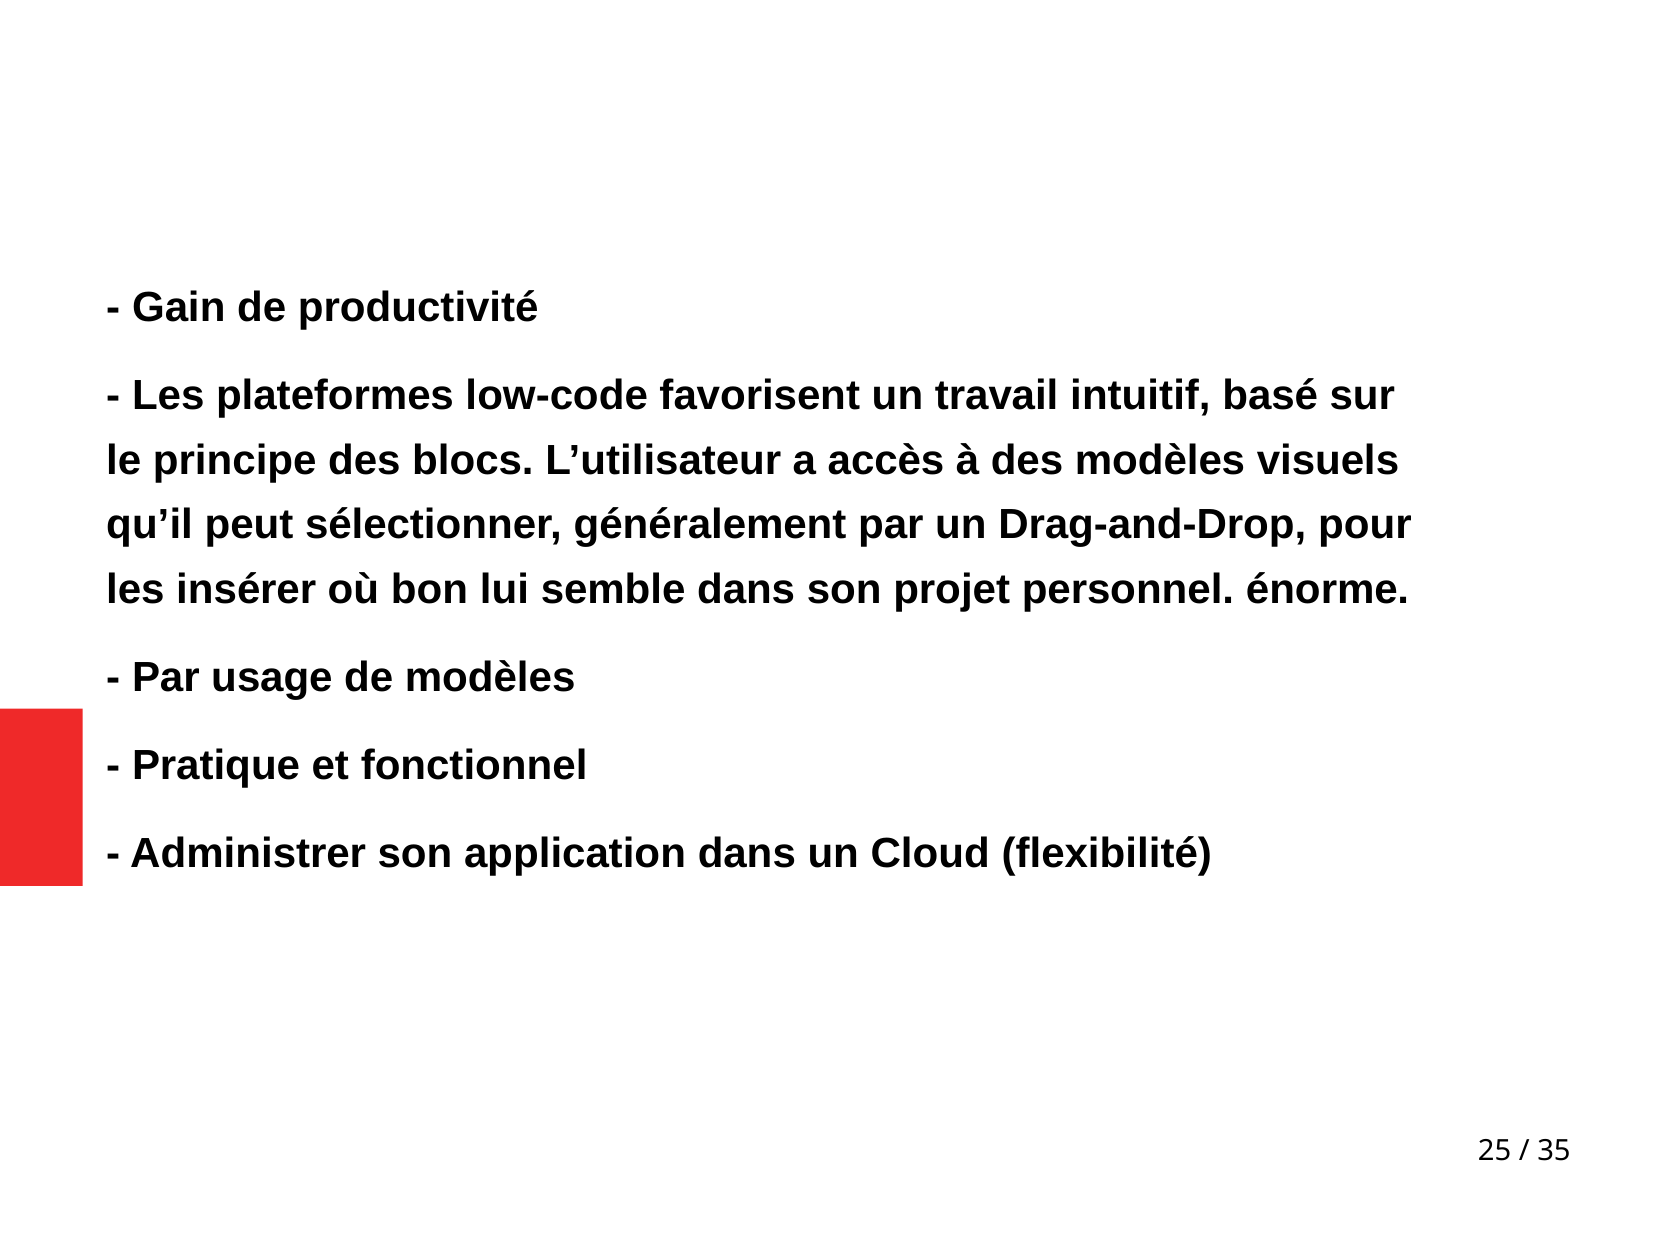

#
- Gain de productivité
- Les plateformes low-code favorisent un travail intuitif, basé sur le principe des blocs. L’utilisateur a accès à des modèles visuels qu’il peut sélectionner, généralement par un Drag-and-Drop, pour les insérer où bon lui semble dans son projet personnel. énorme.
- Par usage de modèles
- Pratique et fonctionnel
- Administrer son application dans un Cloud (flexibilité)
25